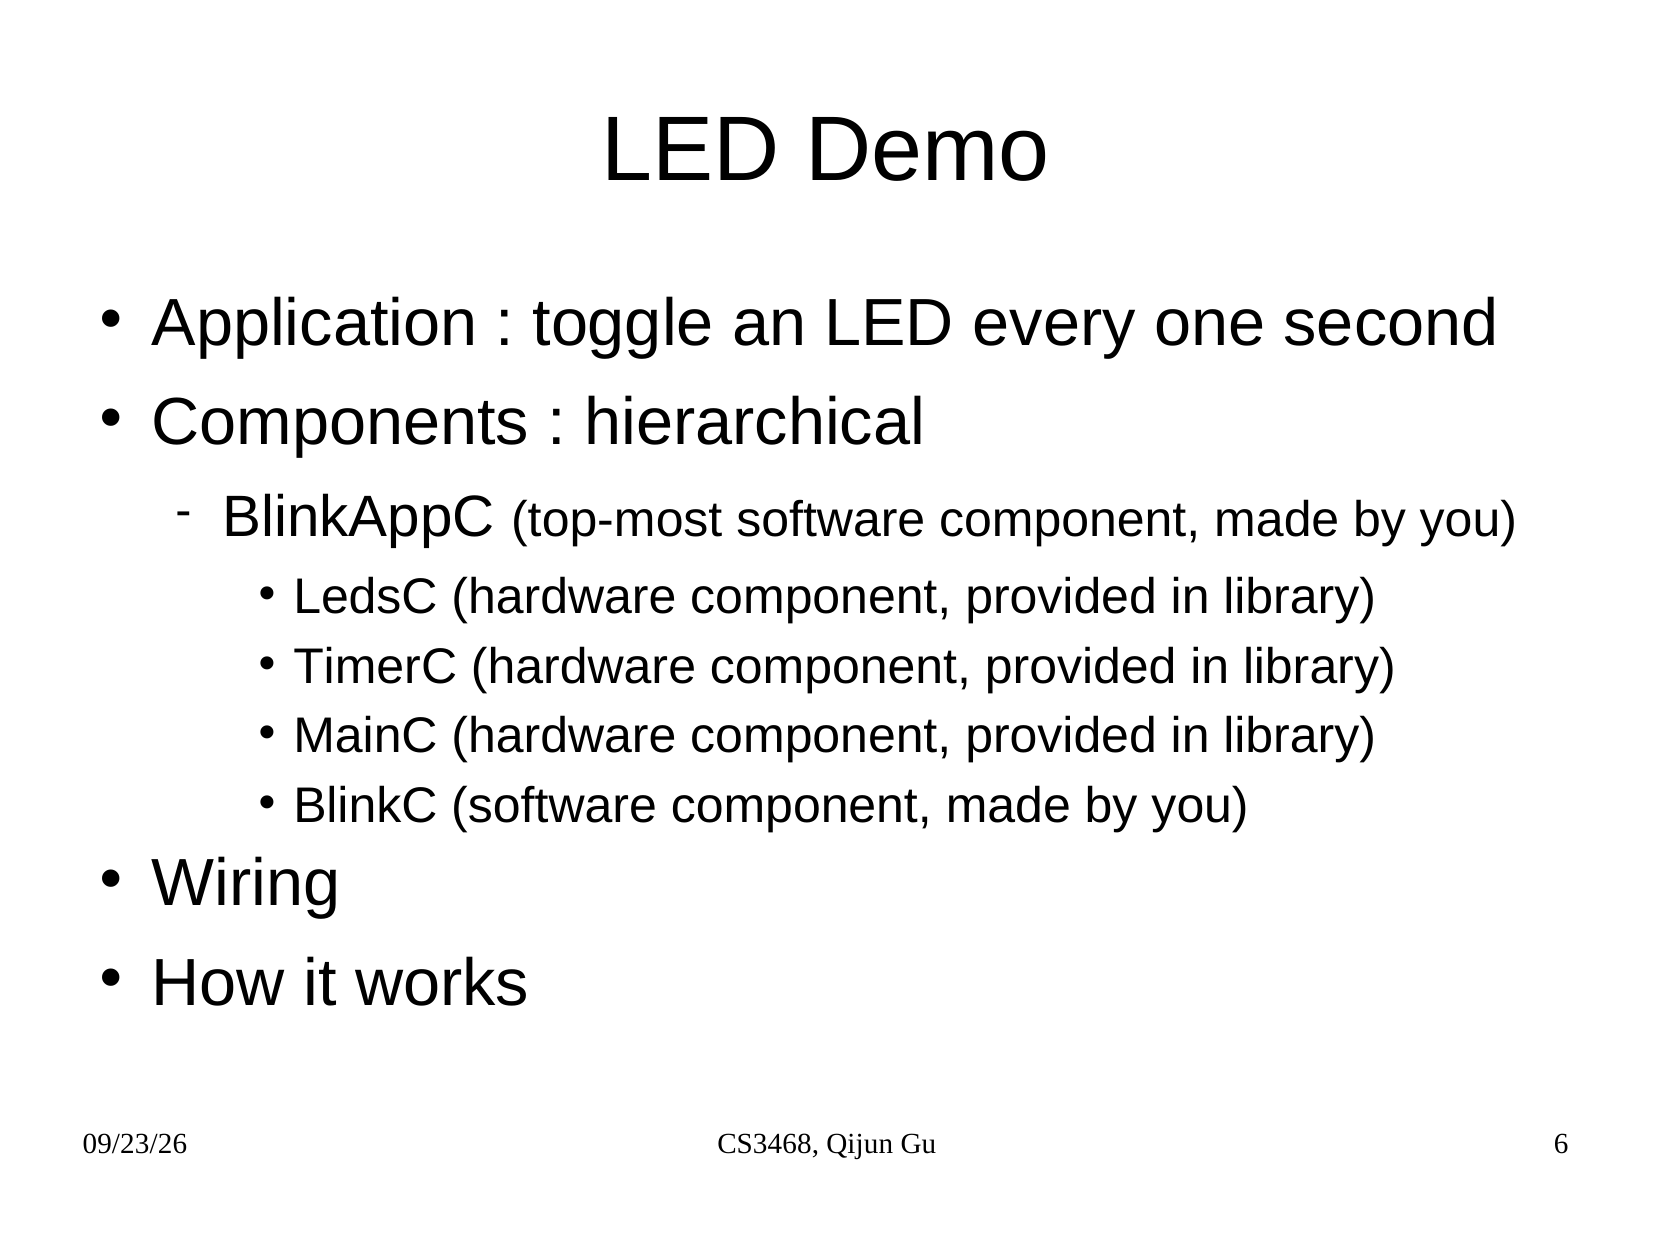

# LED Demo
Application : toggle an LED every one second
Components : hierarchical
BlinkAppC (top-most software component, made by you)
LedsC (hardware component, provided in library)
TimerC (hardware component, provided in library)
MainC (hardware component, provided in library)
BlinkC (software component, made by you)
Wiring
How it works
CS3468, Qijun Gu
6